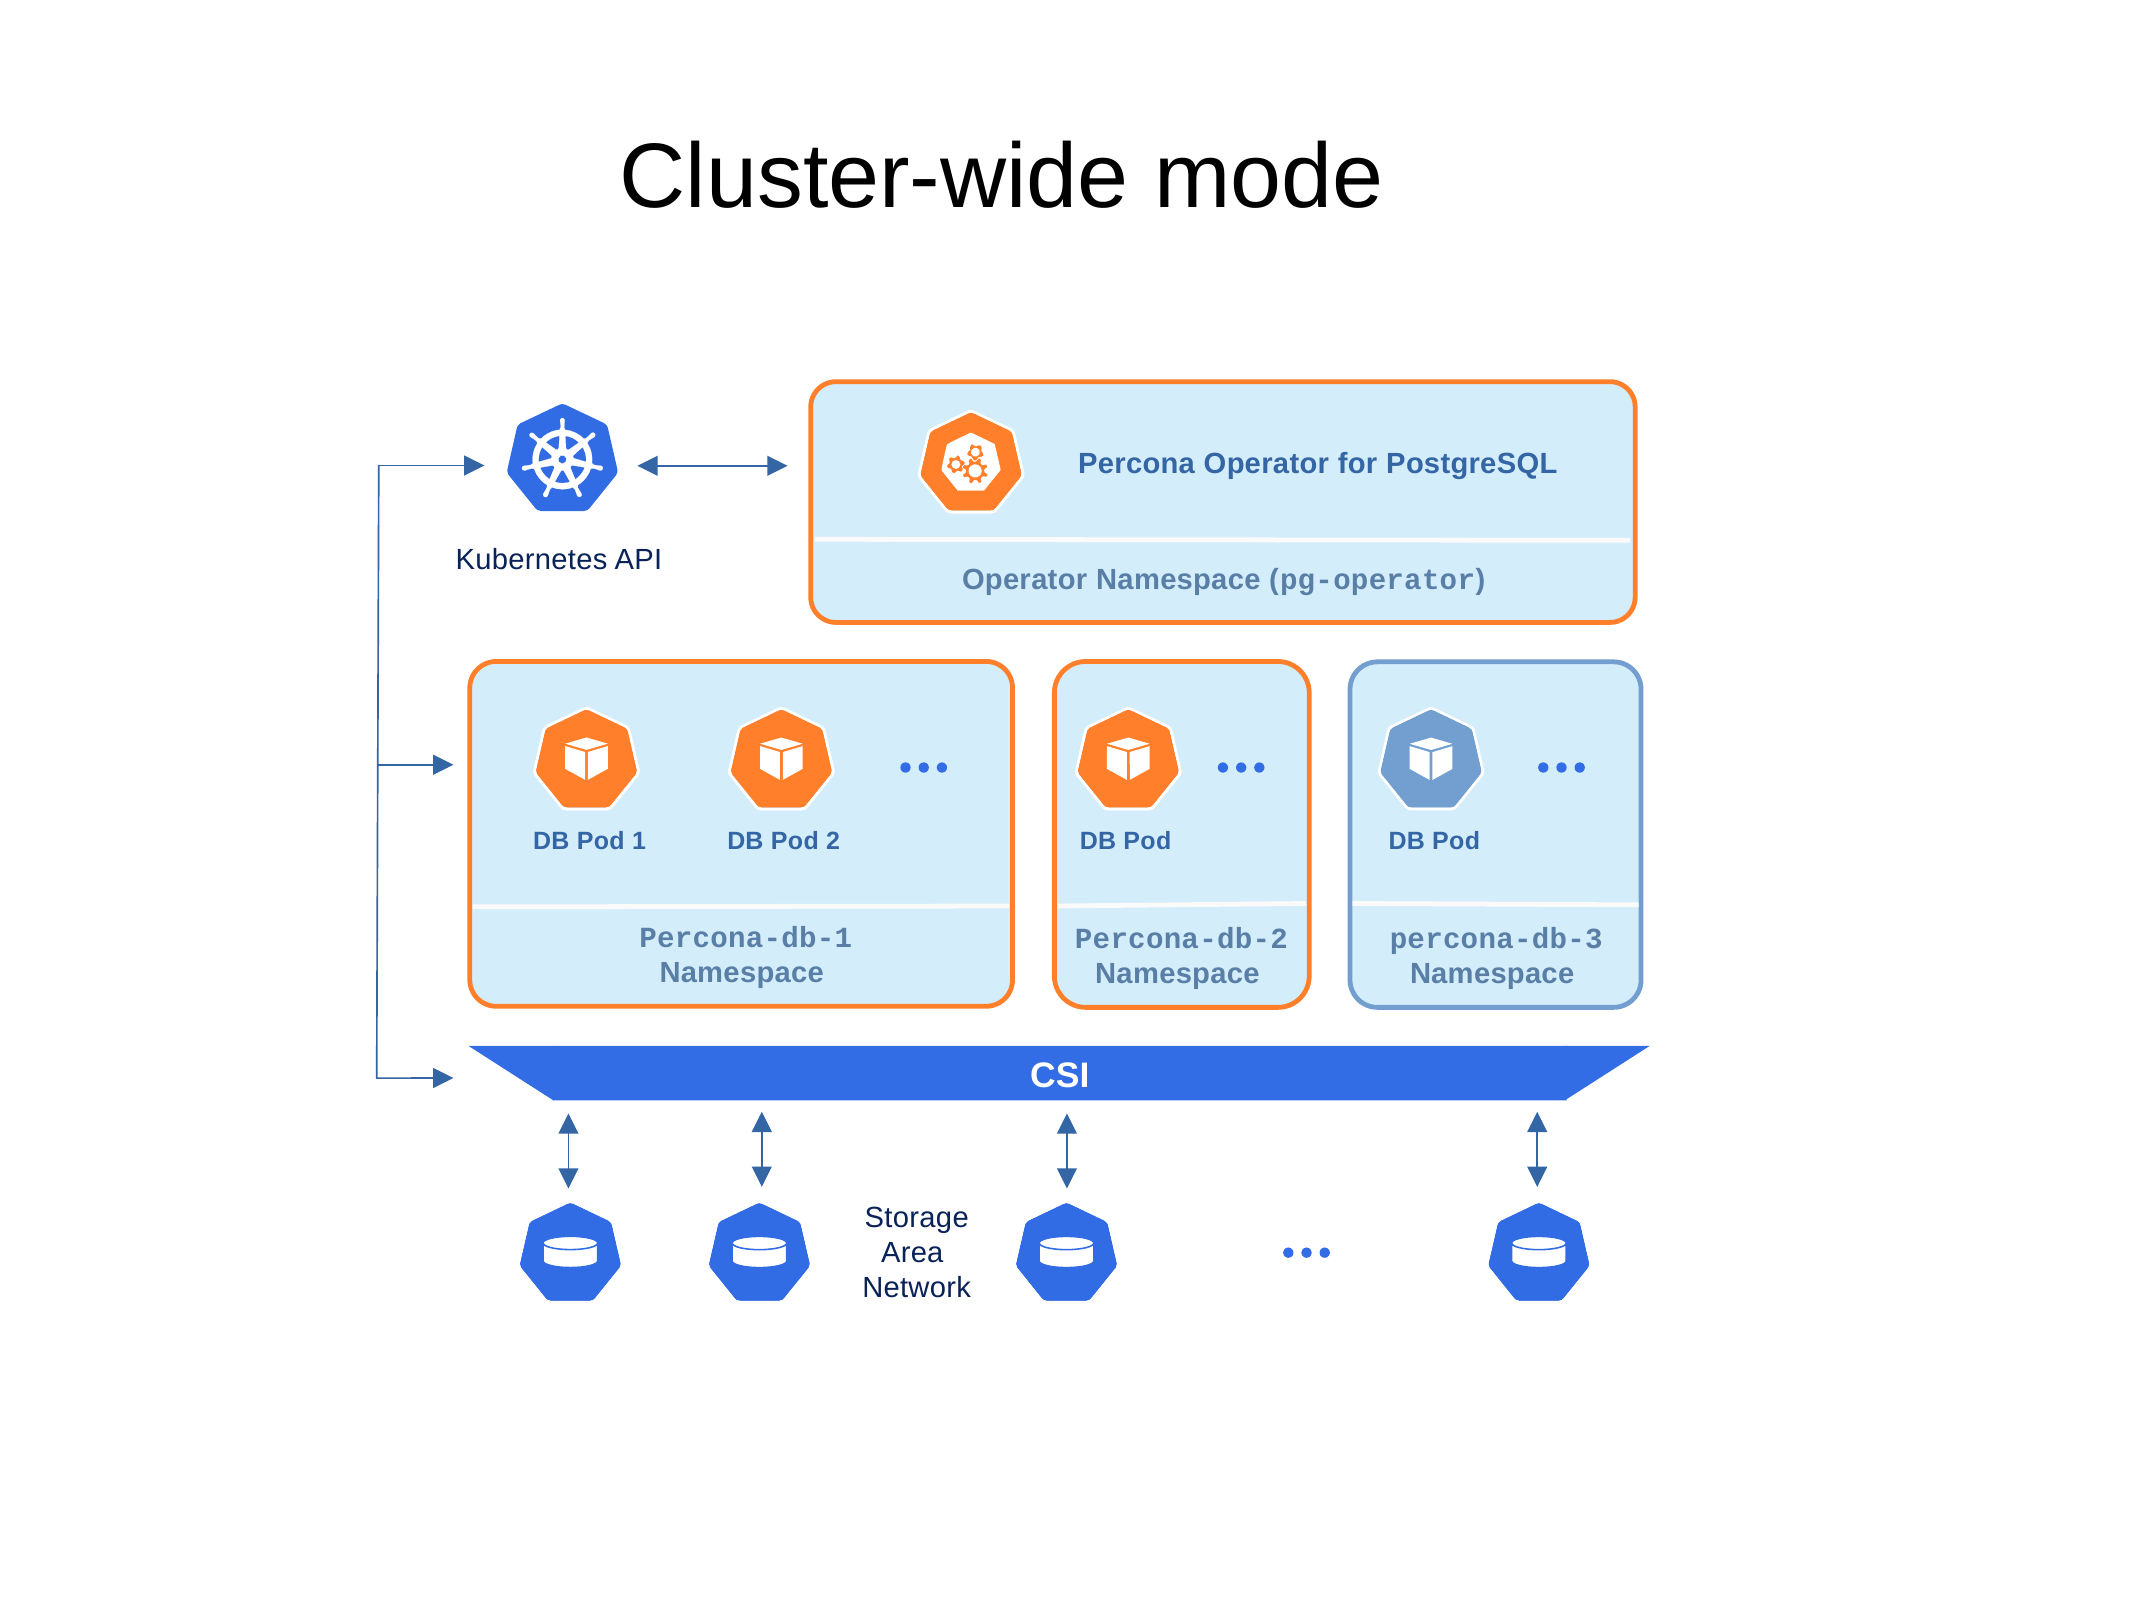

Cluster-wide mode
Percona Operator for PostgreSQL
Kubernetes API
Operator Namespace (pg-operator)
DB Pod 1
DB Pod 2
DB Pod
DB Pod
Percona-db-1
Namespace
Percona-db-2
Namespace
percona-db-3 Namespace
CSI
Storage
Area
Network